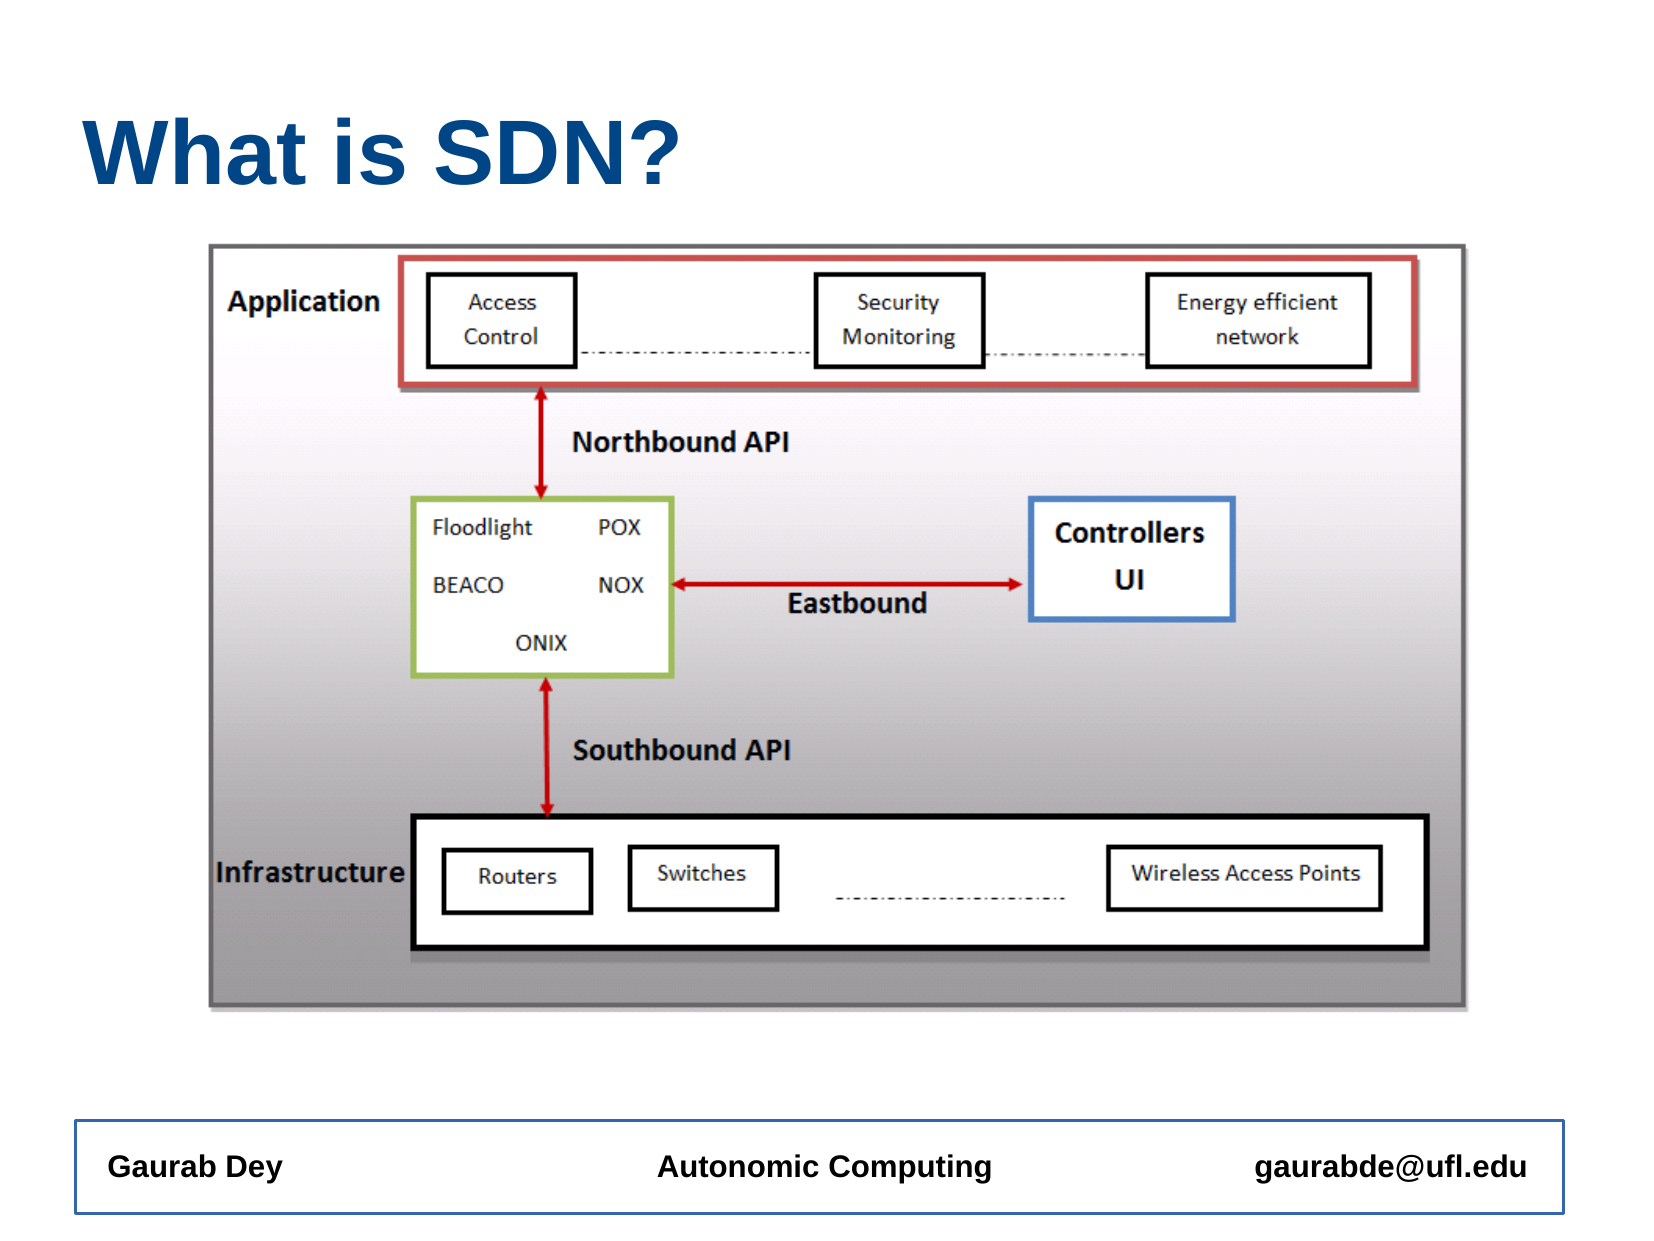

# What is SDN?
Gaurab Dey Autonomic Computing gaurabde@ufl.edu